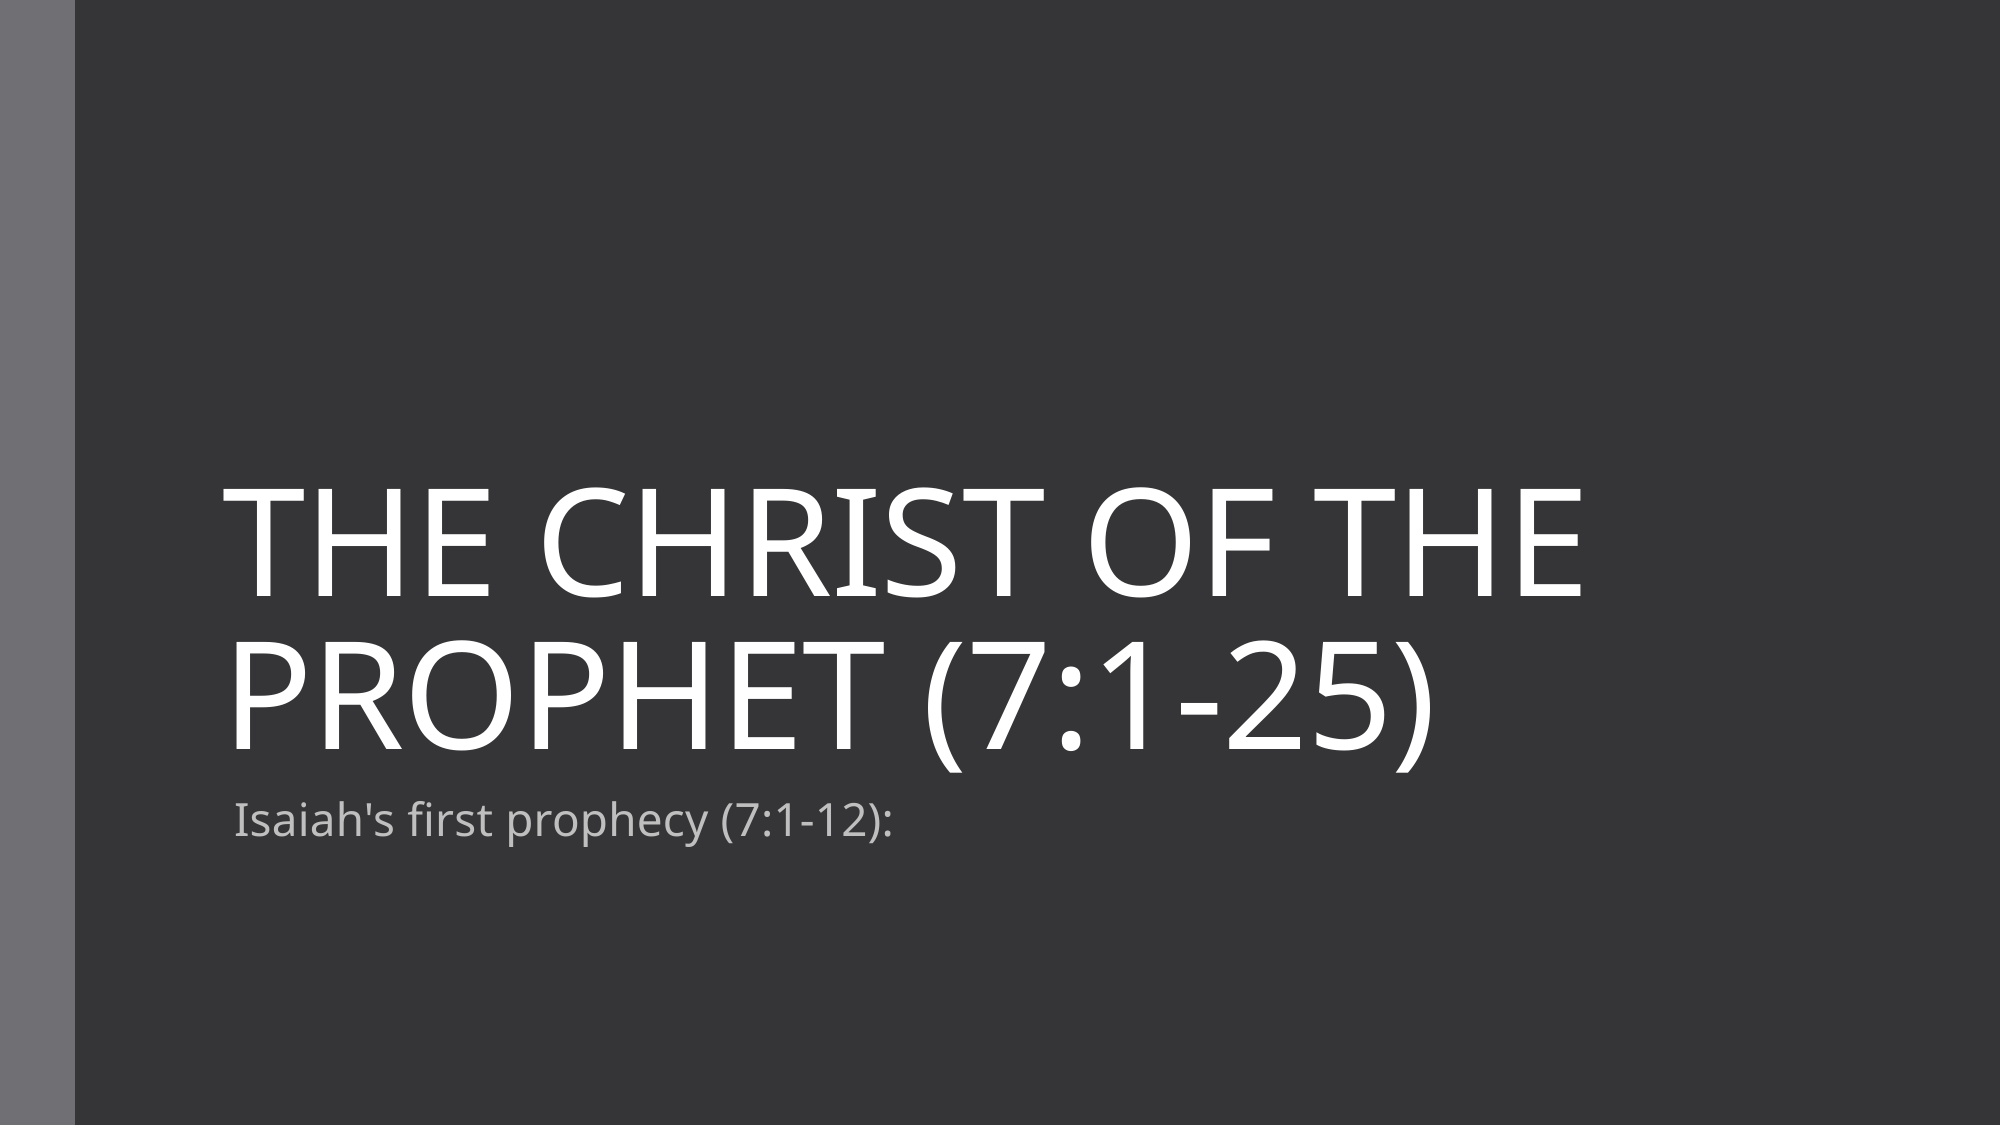

# THE CHRIST OF THE PROPHET (7:1-25)
 Isaiah's first prophecy (7:1-12):